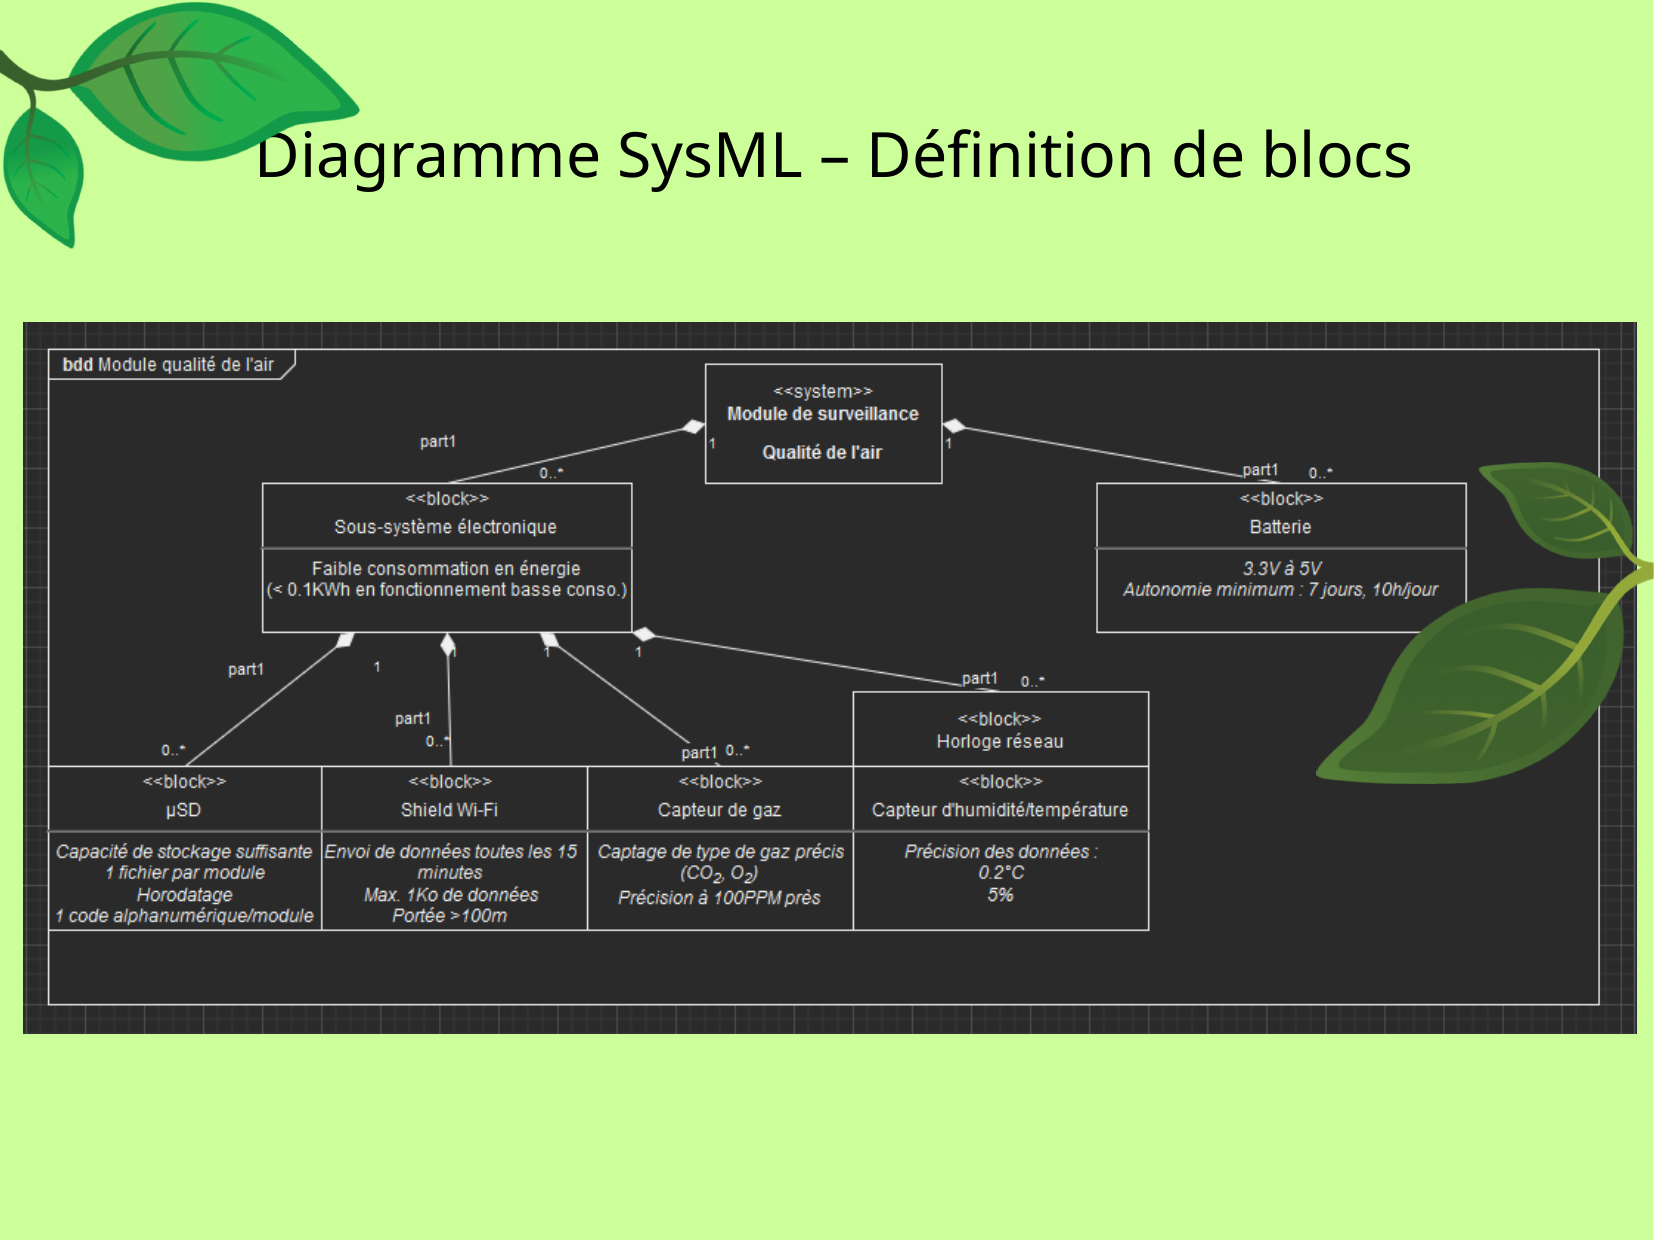

# Diagramme SysML – Définition de blocs